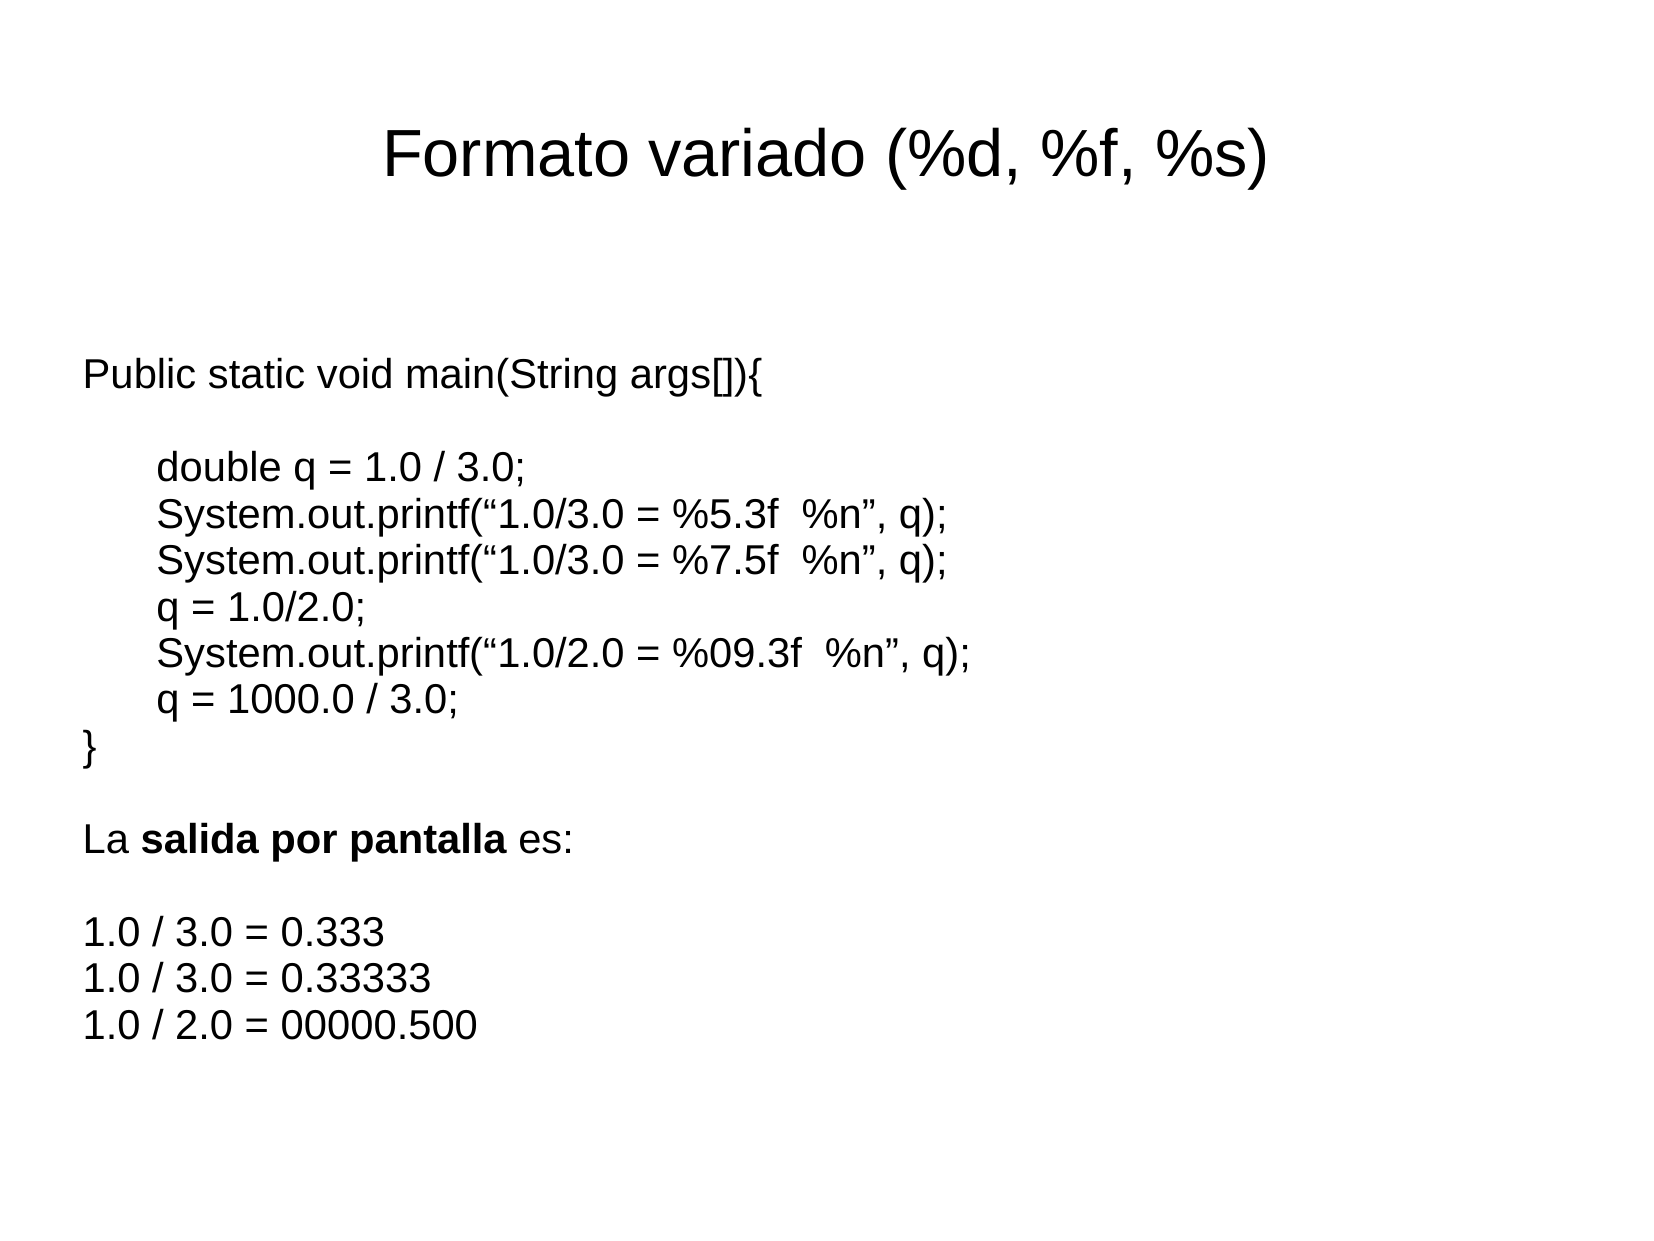

# Formato variado (%d, %f, %s)
Public static void main(String args[]){
	double q = 1.0 / 3.0;
	System.out.printf(“1.0/3.0 = %5.3f %n”, q);
	System.out.printf(“1.0/3.0 = %7.5f %n”, q);
	q = 1.0/2.0;
	System.out.printf(“1.0/2.0 = %09.3f %n”, q);
	q = 1000.0 / 3.0;
}
La salida por pantalla es:
1.0 / 3.0 = 0.333
1.0 / 3.0 = 0.33333
1.0 / 2.0 = 00000.500